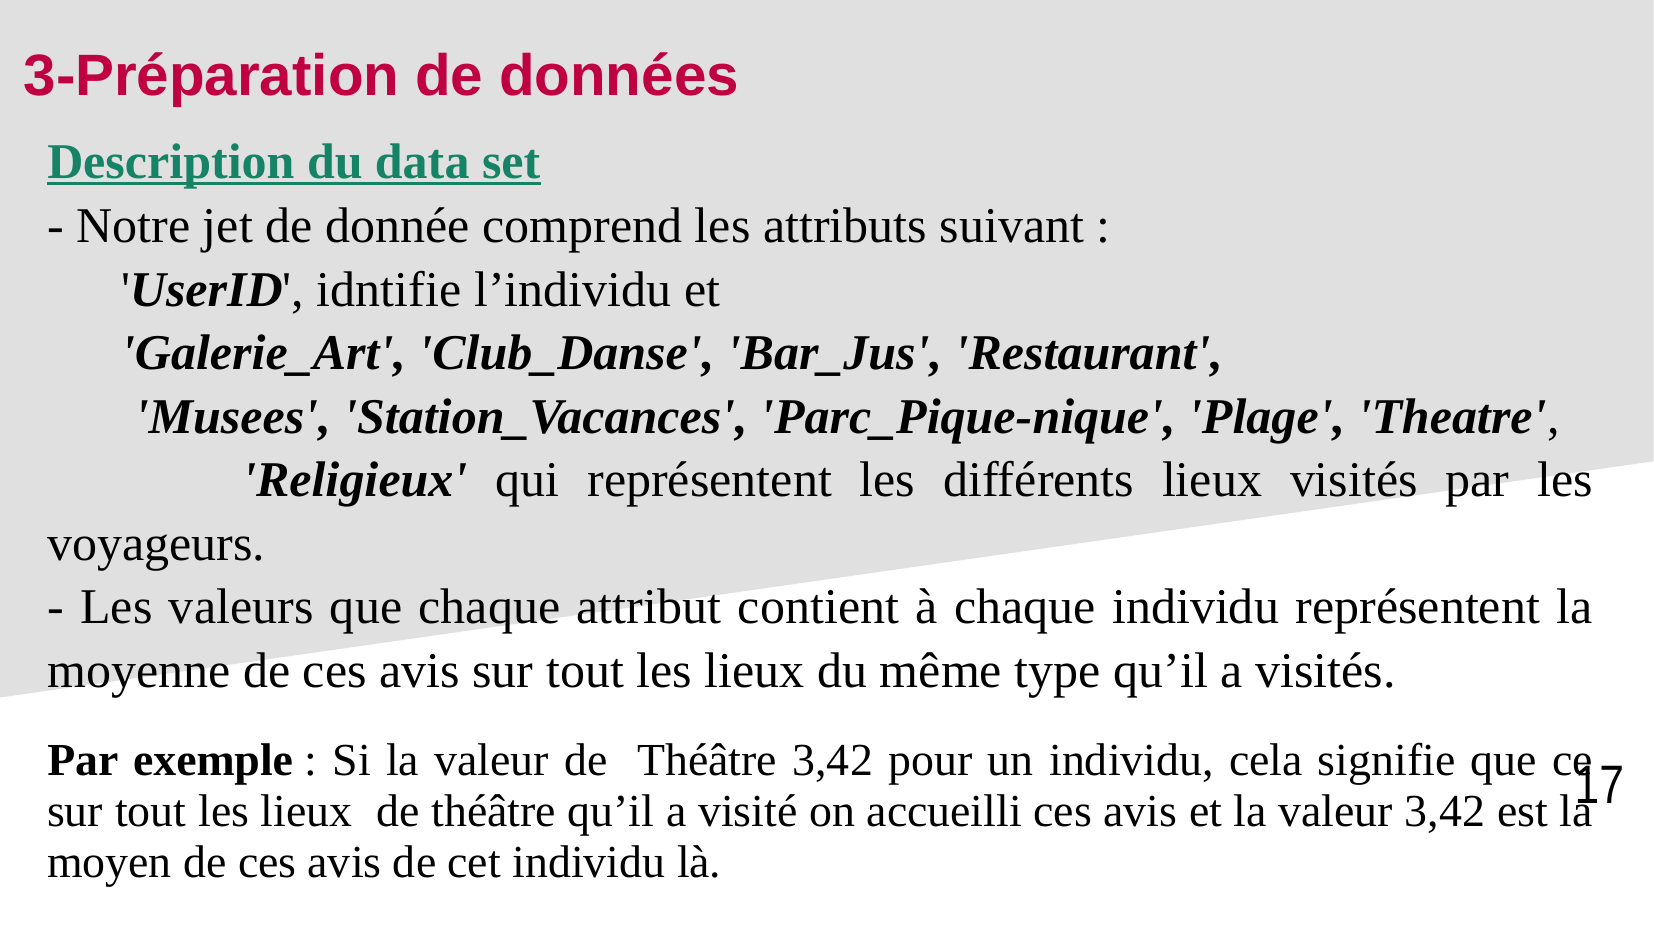

# 3-Préparation de données
Description du data set
- Notre jet de donnée comprend les attributs suivant :
 	'UserID', idntifie l’individu et
	'Galerie_Art', 'Club_Danse', 'Bar_Jus', 'Restaurant',
 'Musees', 'Station_Vacances', 'Parc_Pique-nique', 'Plage', 'Theatre',
 'Religieux' qui représentent les différents lieux visités par les voyageurs.
- Les valeurs que chaque attribut contient à chaque individu représentent la moyenne de ces avis sur tout les lieux du même type qu’il a visités.
Par exemple : Si la valeur de Théâtre 3,42 pour un individu, cela signifie que ce sur tout les lieux de théâtre qu’il a visité on accueilli ces avis et la valeur 3,42 est la moyen de ces avis de cet individu là.
17